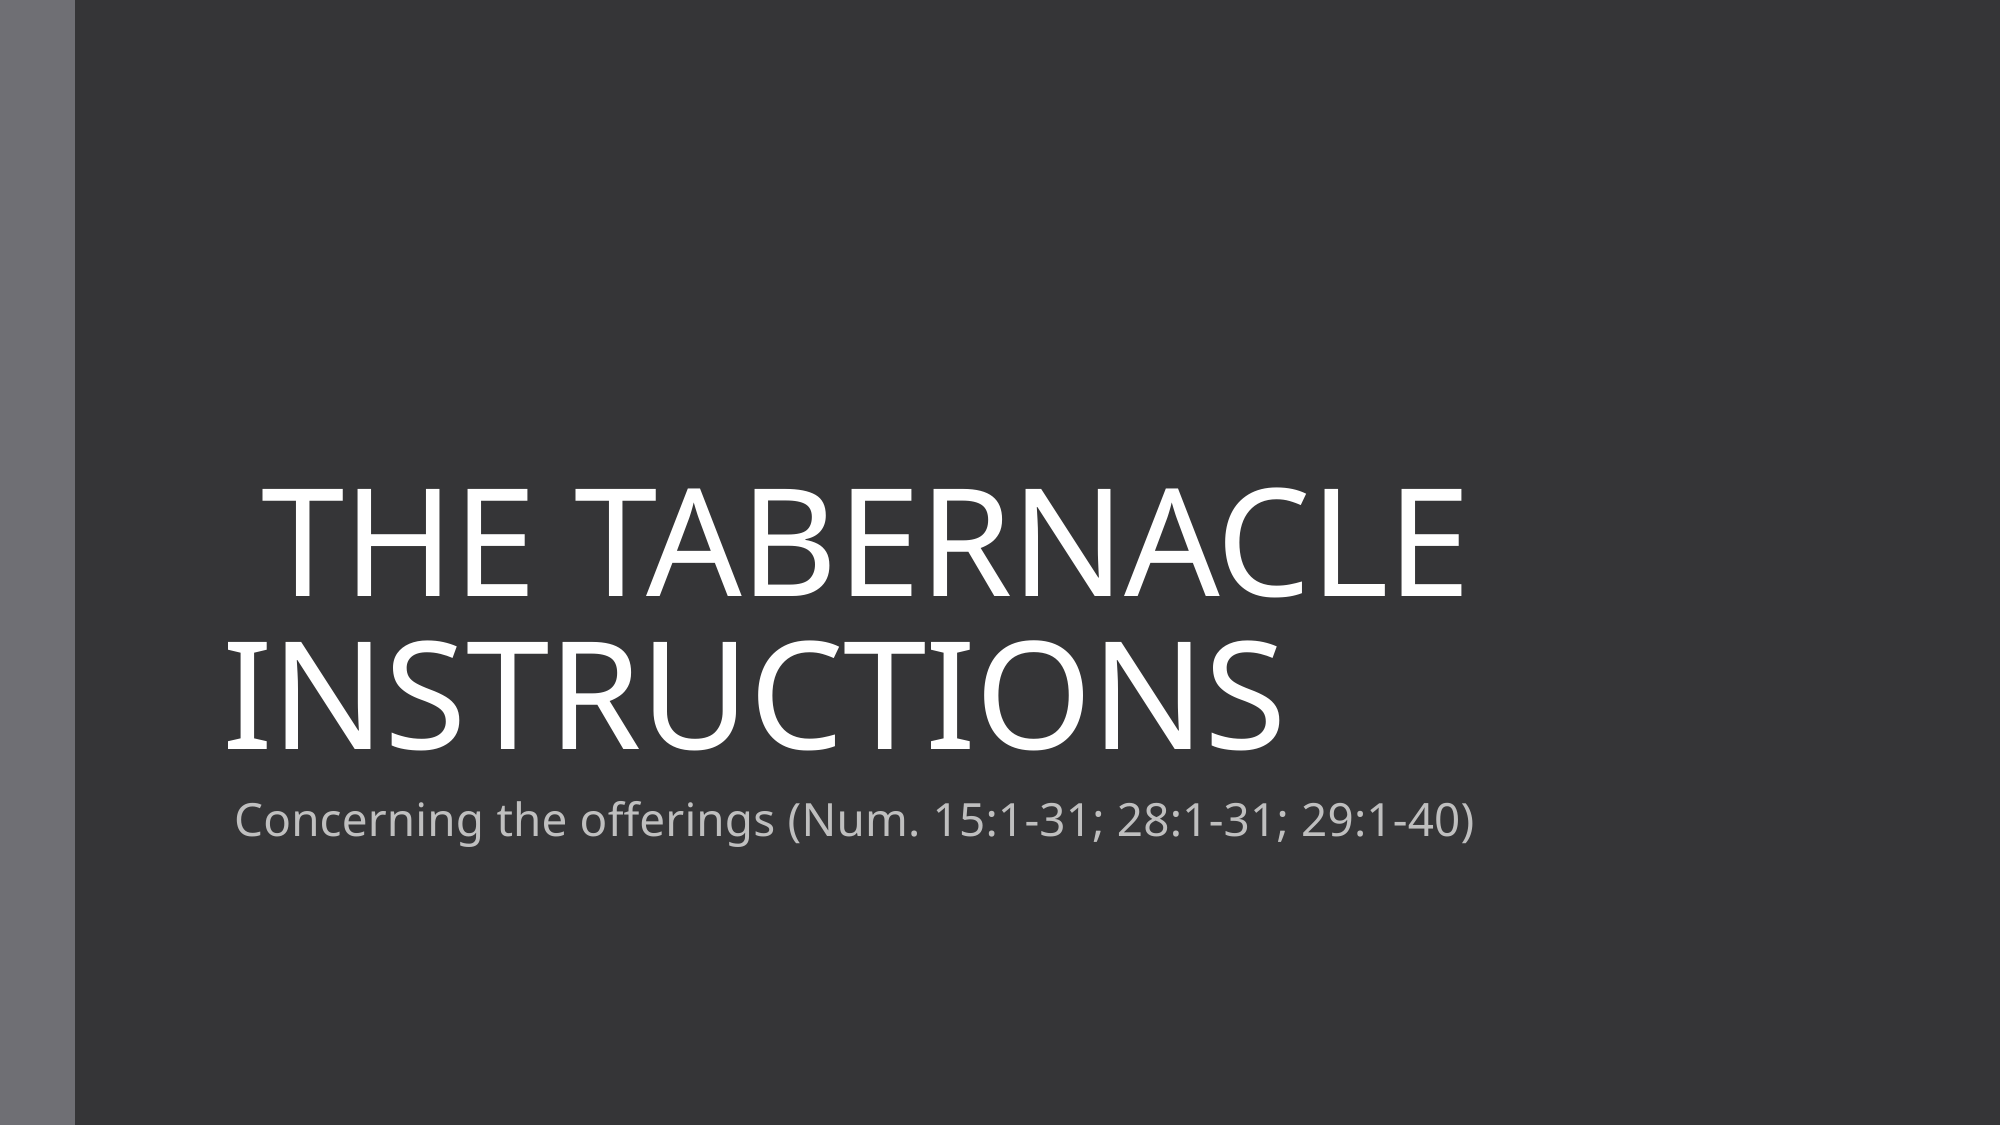

# THE TABERNACLE INSTRUCTIONS
 Concerning the offerings (Num. 15:1-31; 28:1-31; 29:1-40)